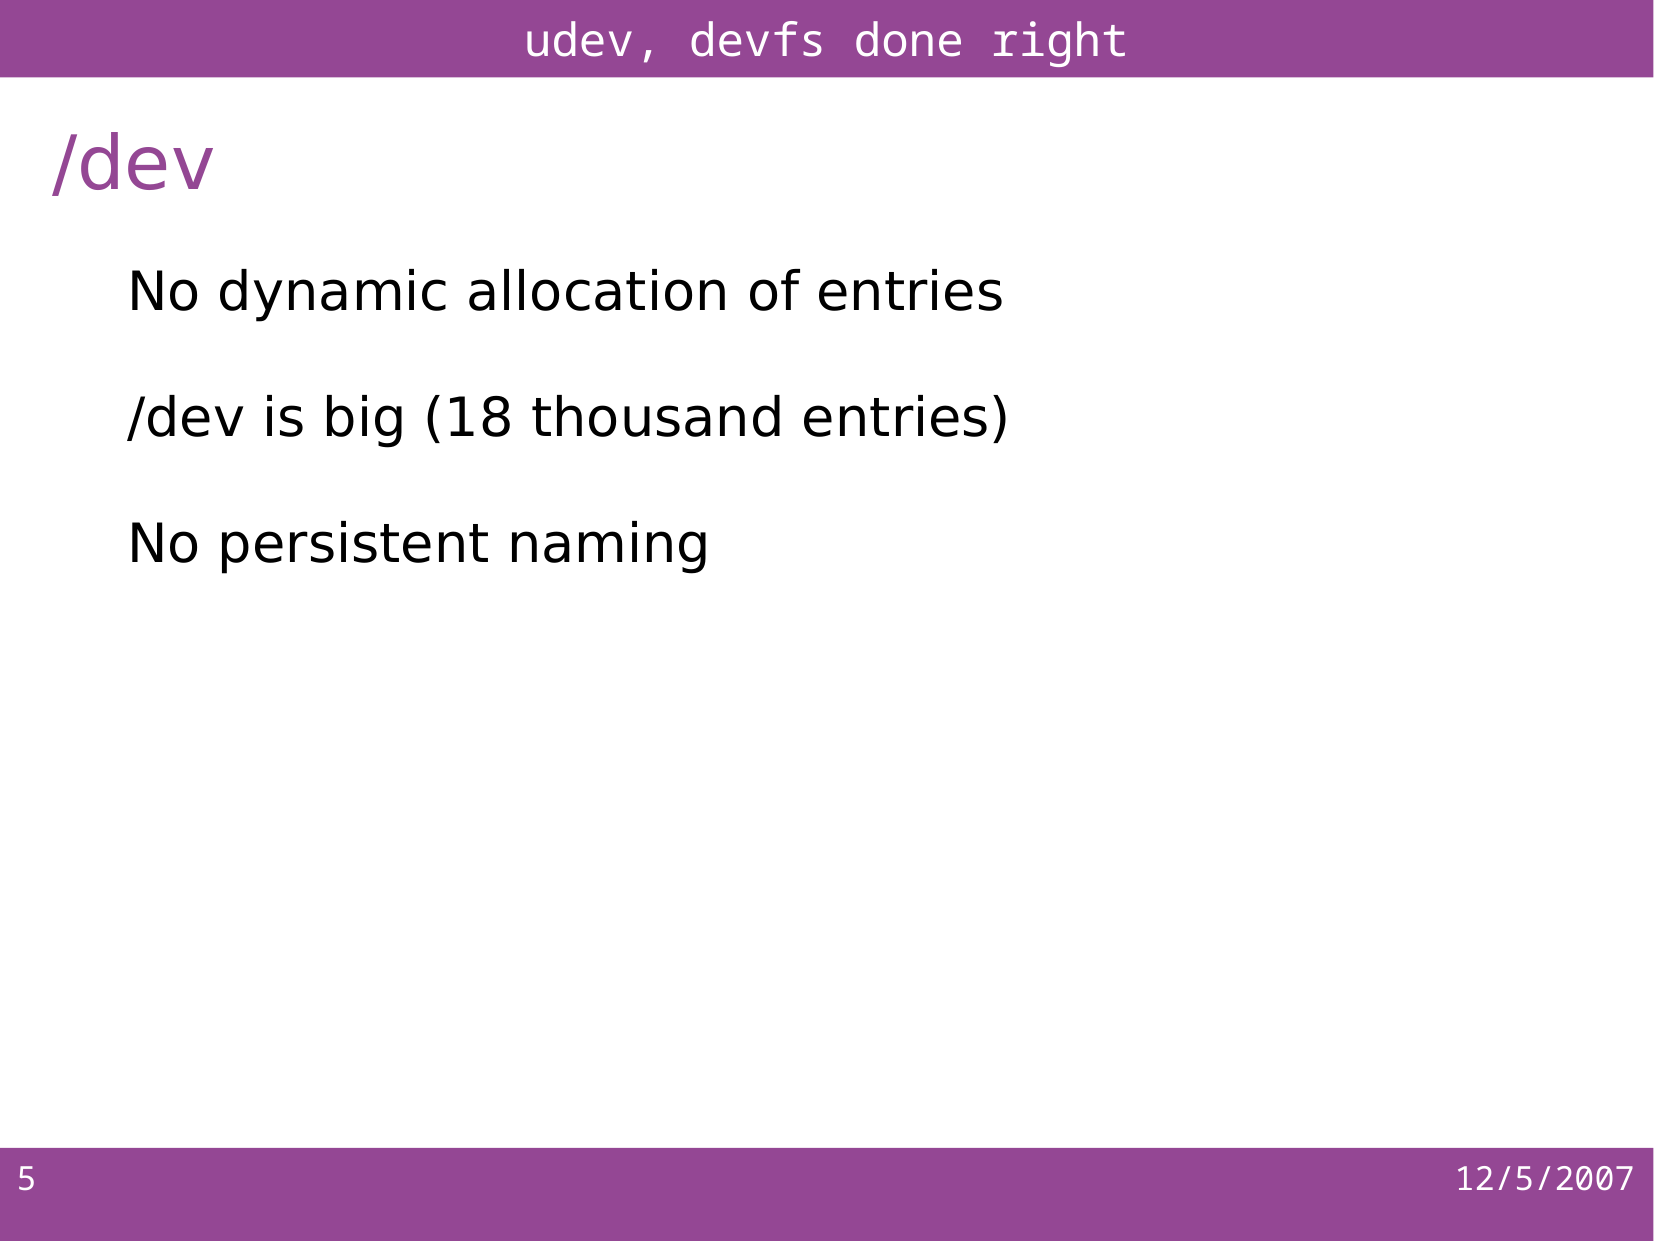

udev, devfs done right
/dev
	No dynamic allocation of entries
	/dev is big (18 thousand entries)
	No persistent naming